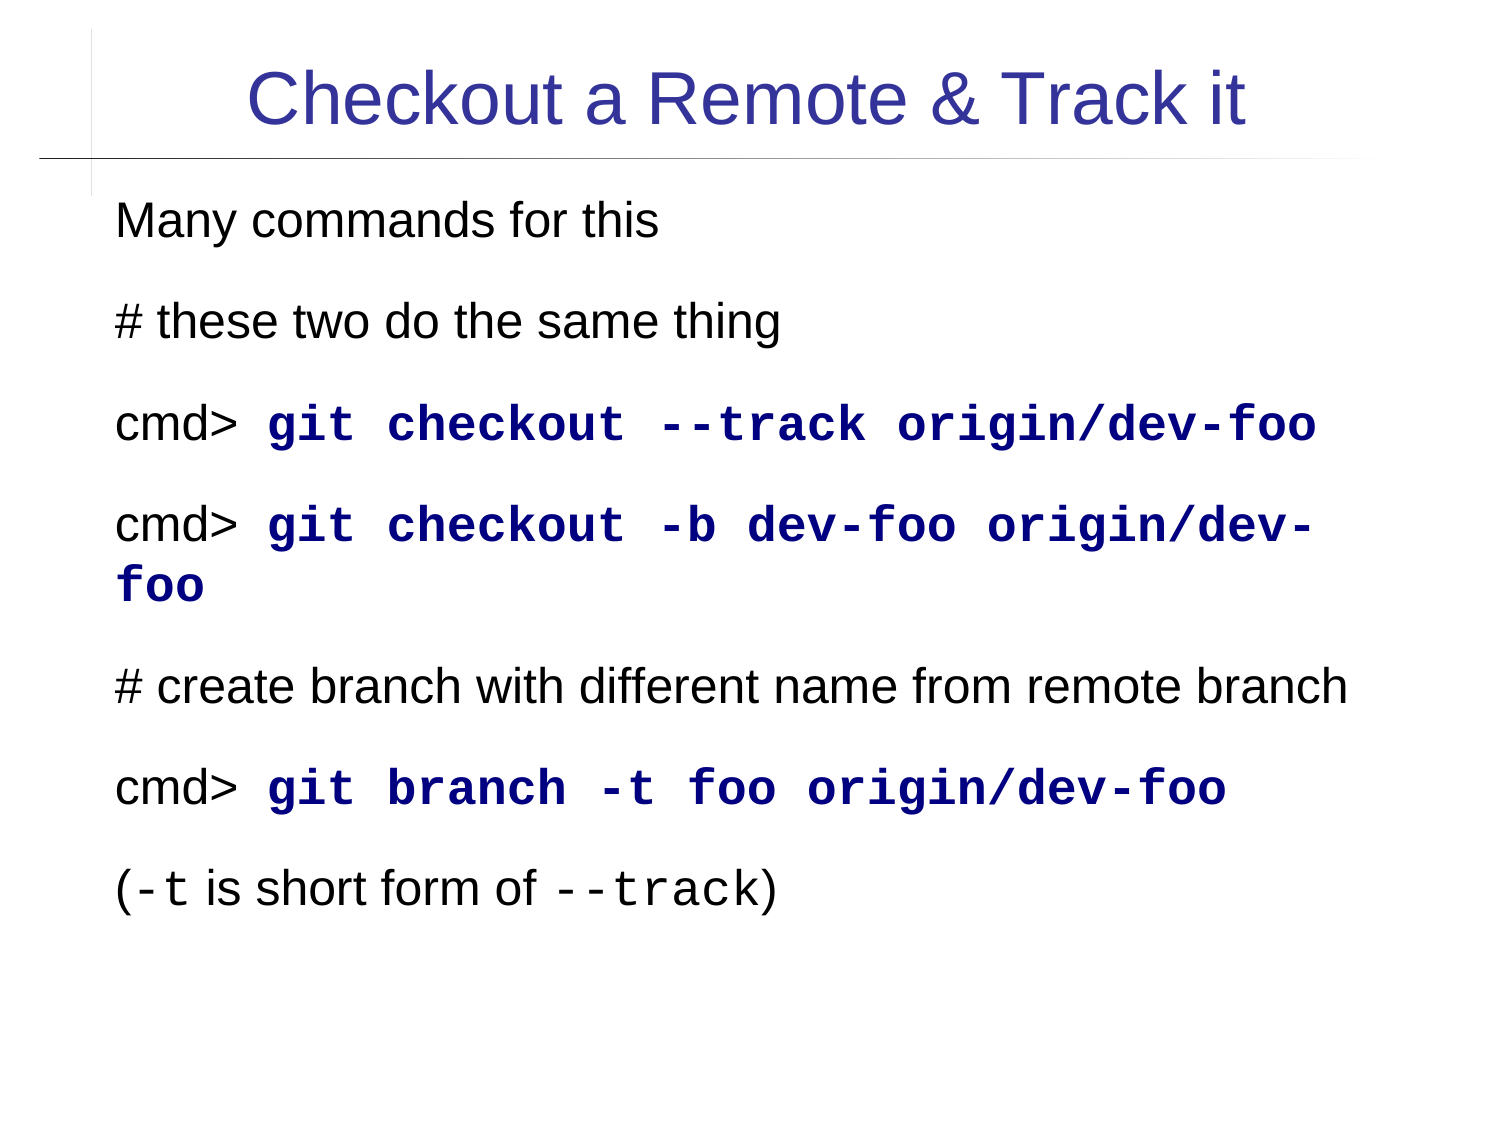

# Checkout a Remote & Track it
Many commands for this
# these two do the same thing
cmd> git checkout --track origin/dev-foo
cmd> git checkout -b dev-foo origin/dev-foo
# create branch with different name from remote branch
cmd> git branch -t foo origin/dev-foo
(-t is short form of --track)